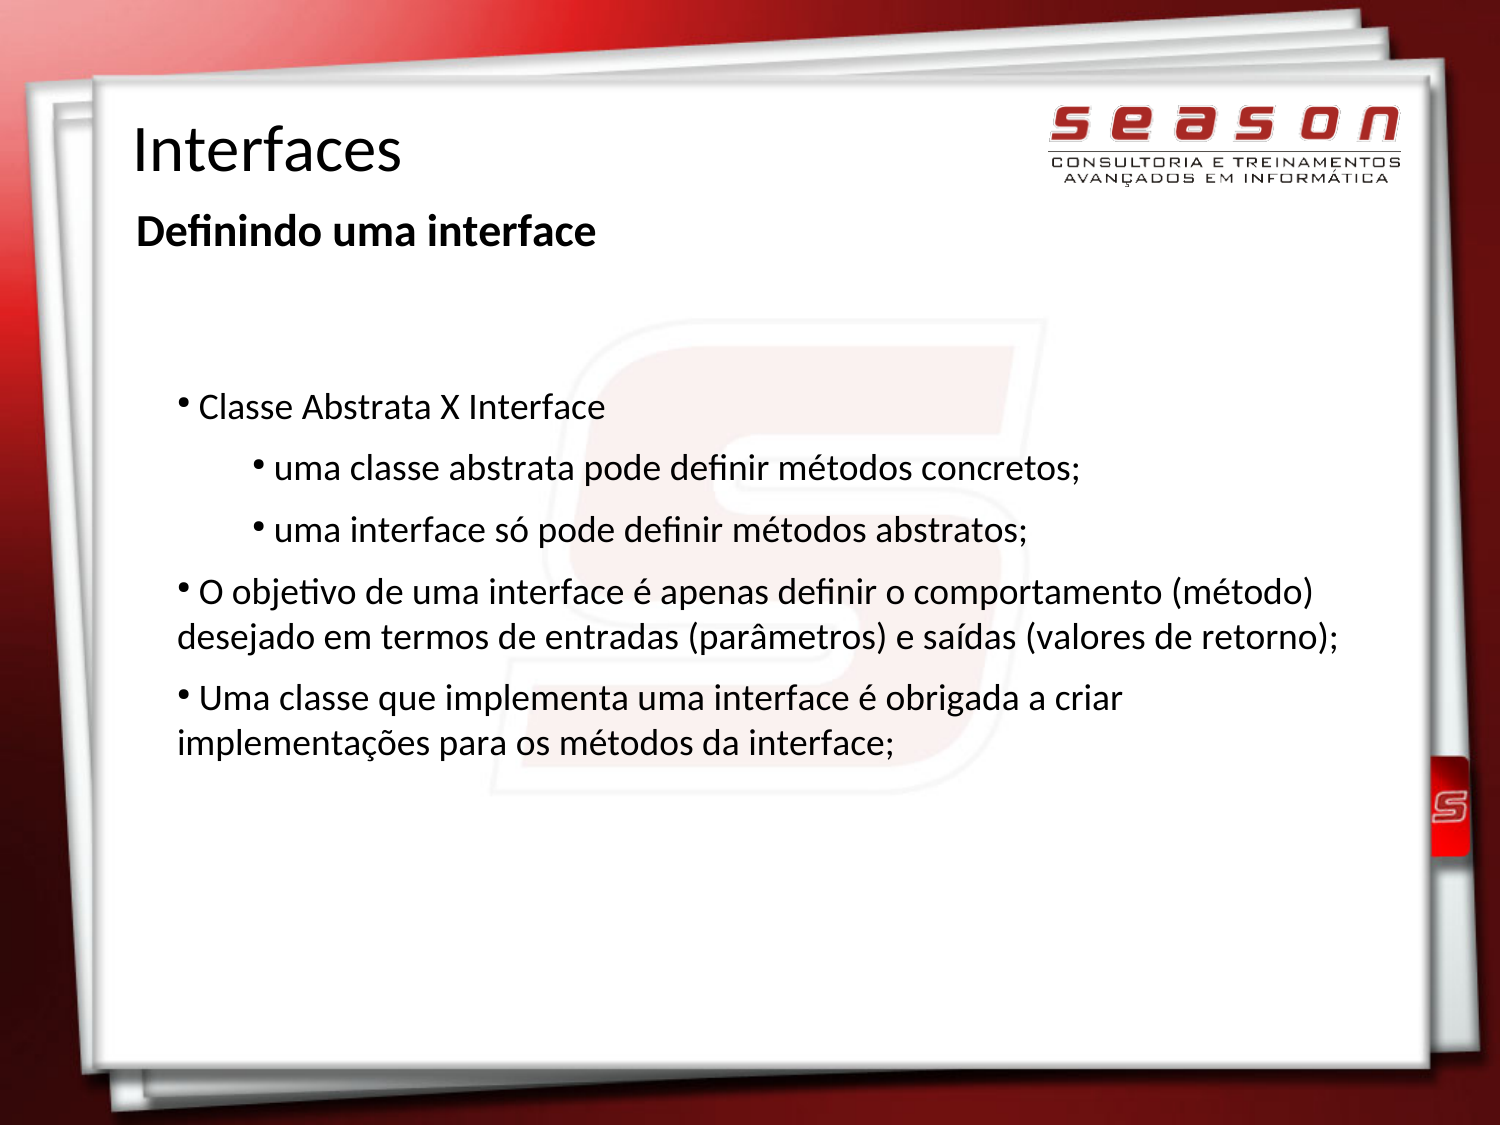

# Interfaces
Definindo uma interface
 Classe Abstrata X Interface
 uma classe abstrata pode definir métodos concretos;
 uma interface só pode definir métodos abstratos;
 O objetivo de uma interface é apenas definir o comportamento (método) desejado em termos de entradas (parâmetros) e saídas (valores de retorno);
 Uma classe que implementa uma interface é obrigada a criar implementações para os métodos da interface;